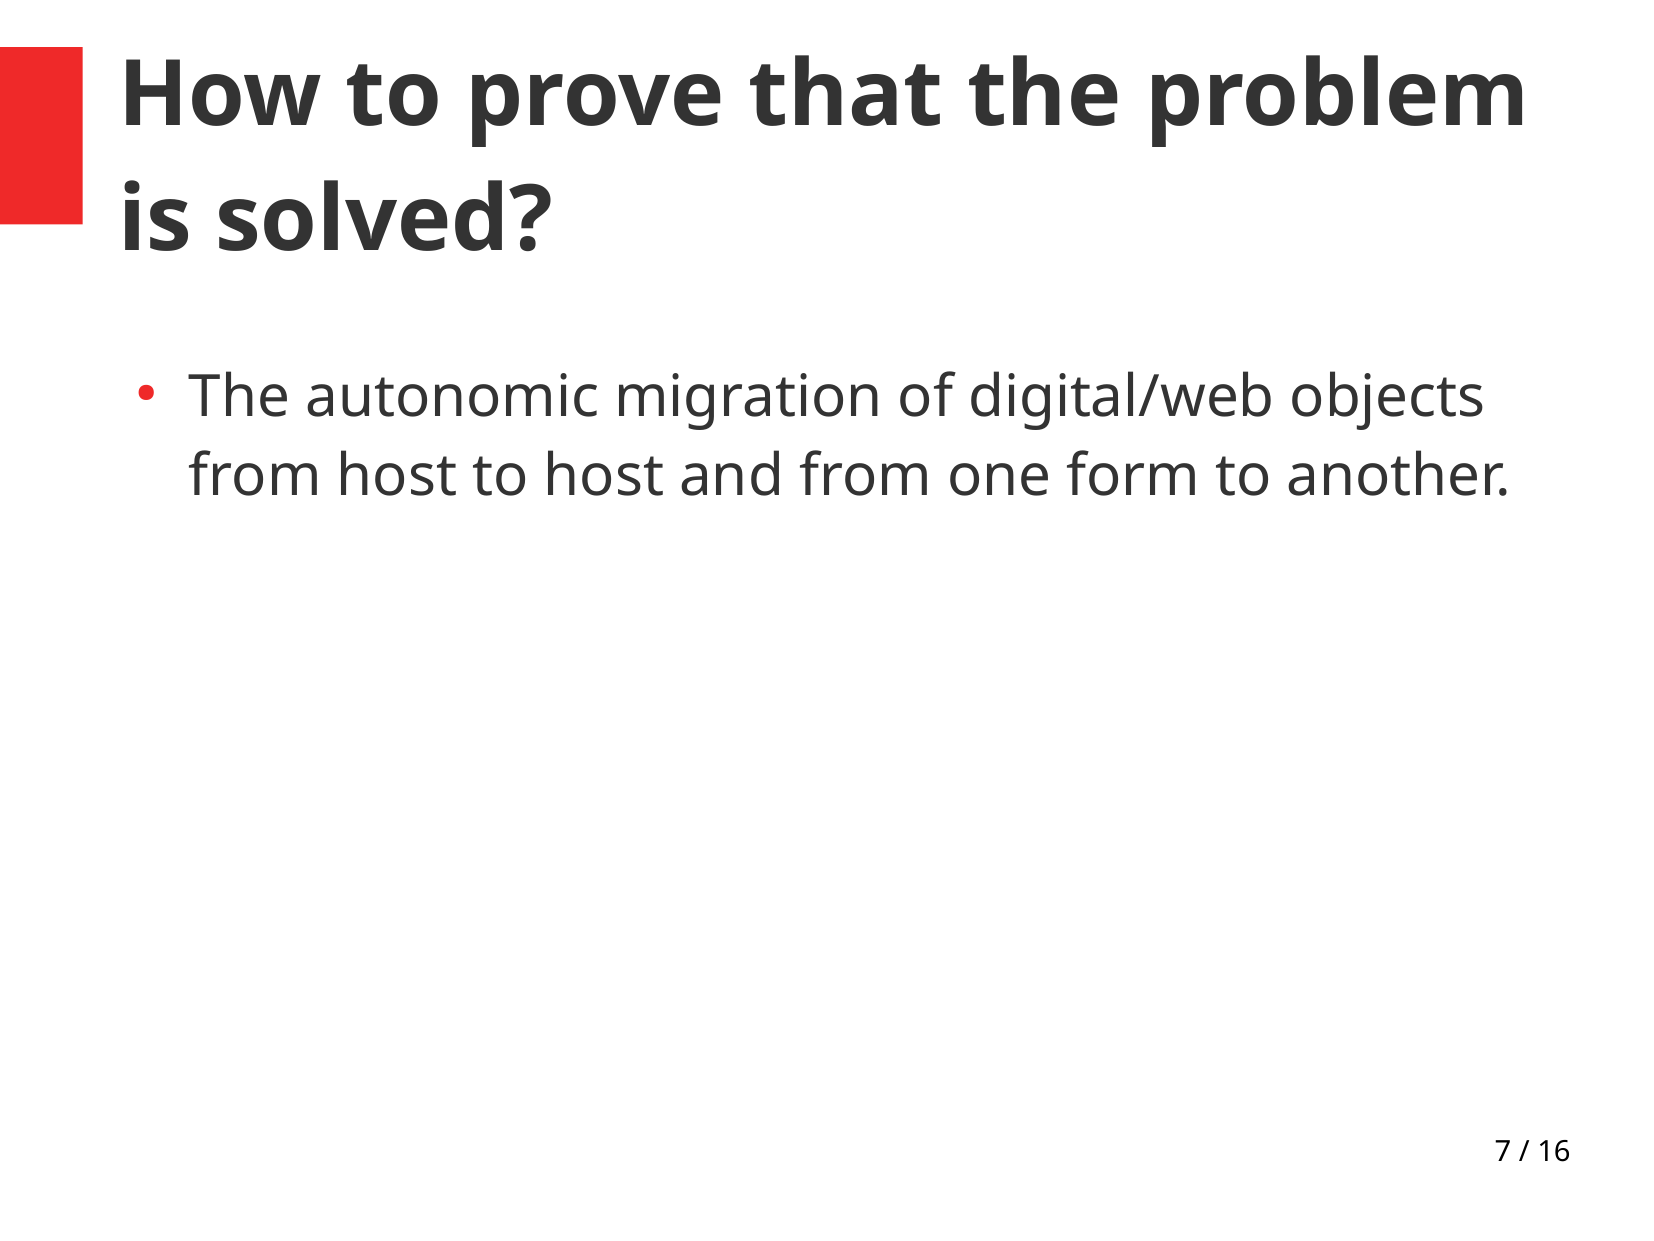

# How to prove that the problem is solved?
The autonomic migration of digital/web objects from host to host and from one form to another.
7